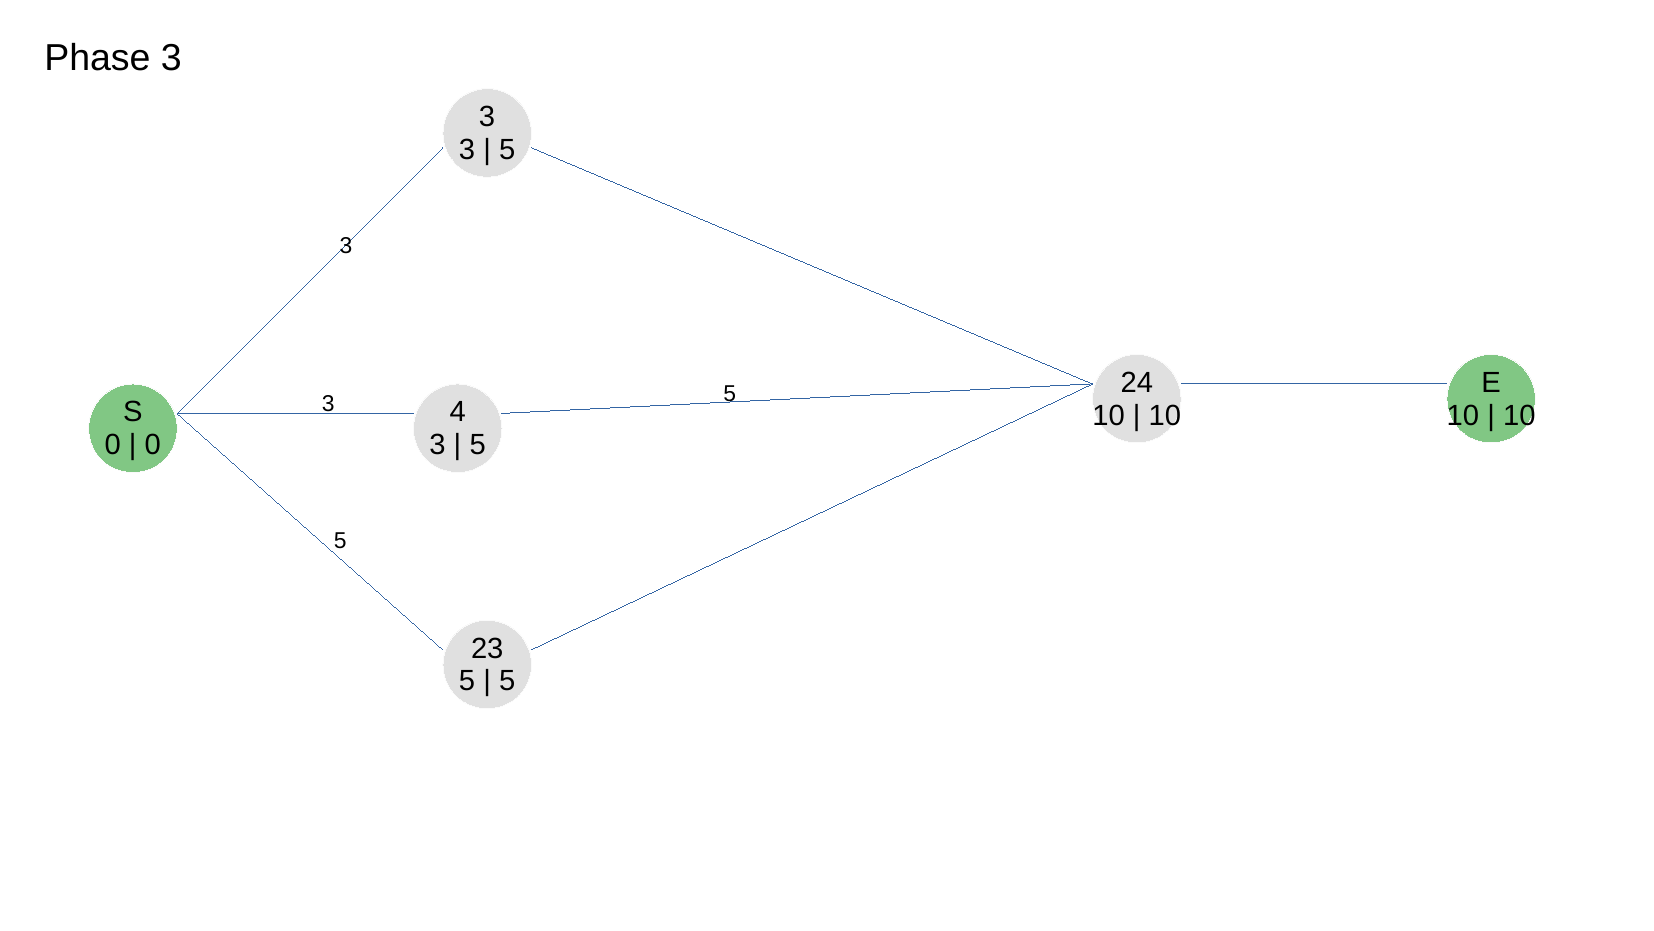

Phase 3
3
3 | 5
3
24
10 | 10
E
10 | 10
5
3
4
3 | 5
S
0 | 0
5
23
5 | 5